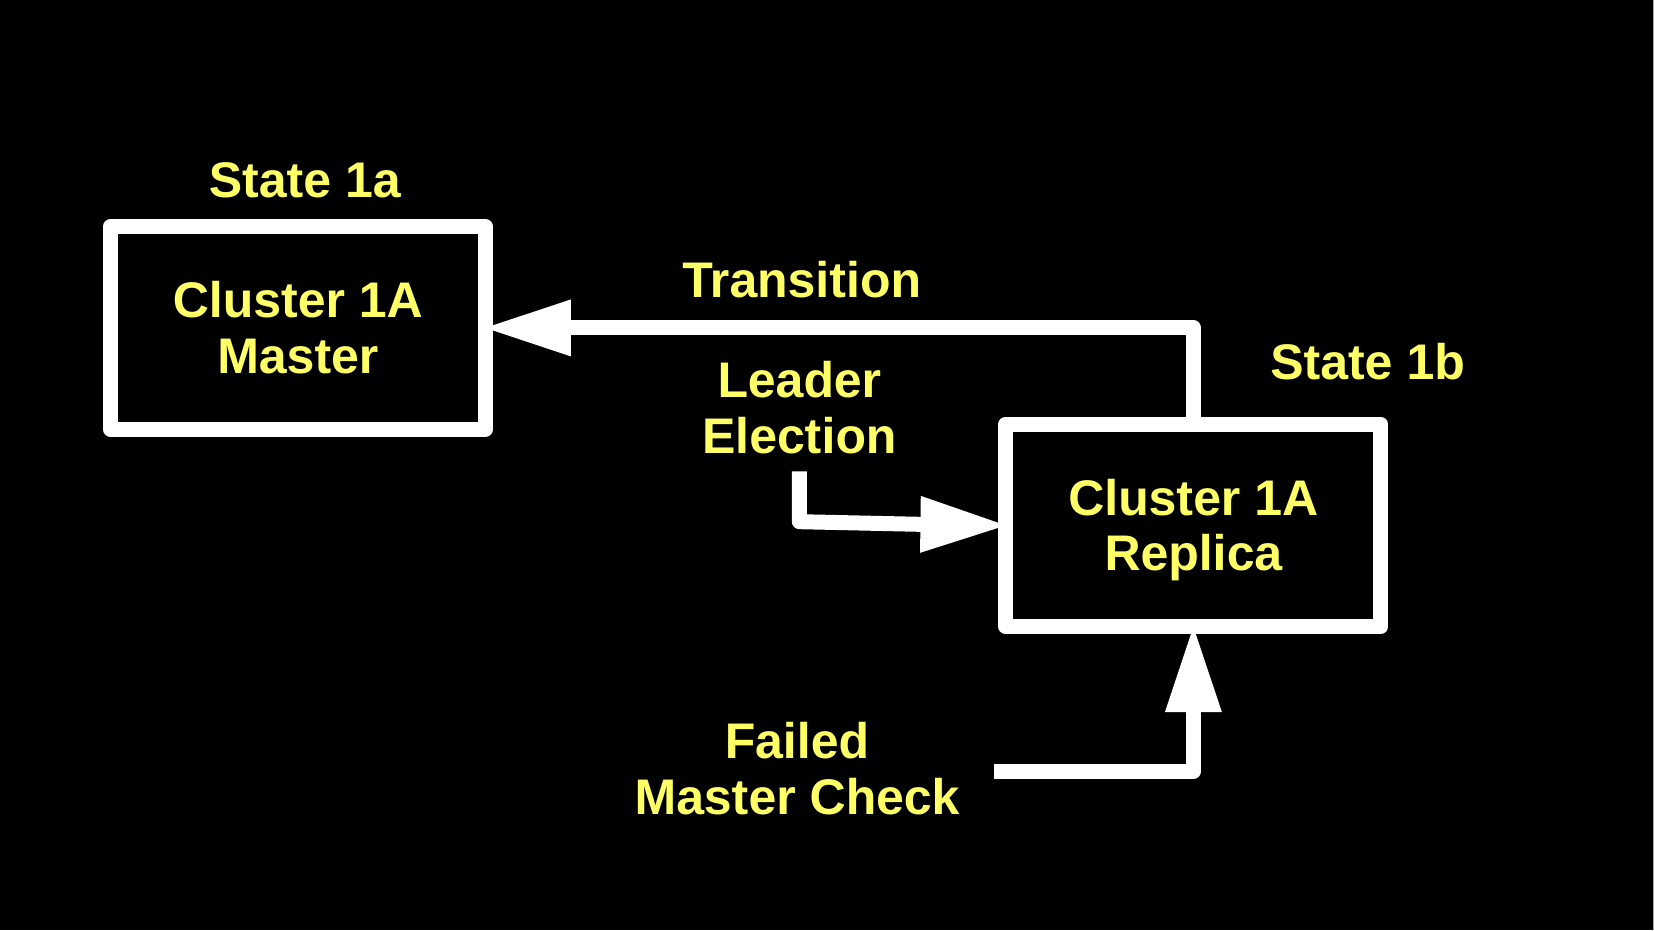

State 1a
Cluster 1A
Master
Transition
State 1b
Leader Election
Cluster 1A
Replica
Failed
Master Check